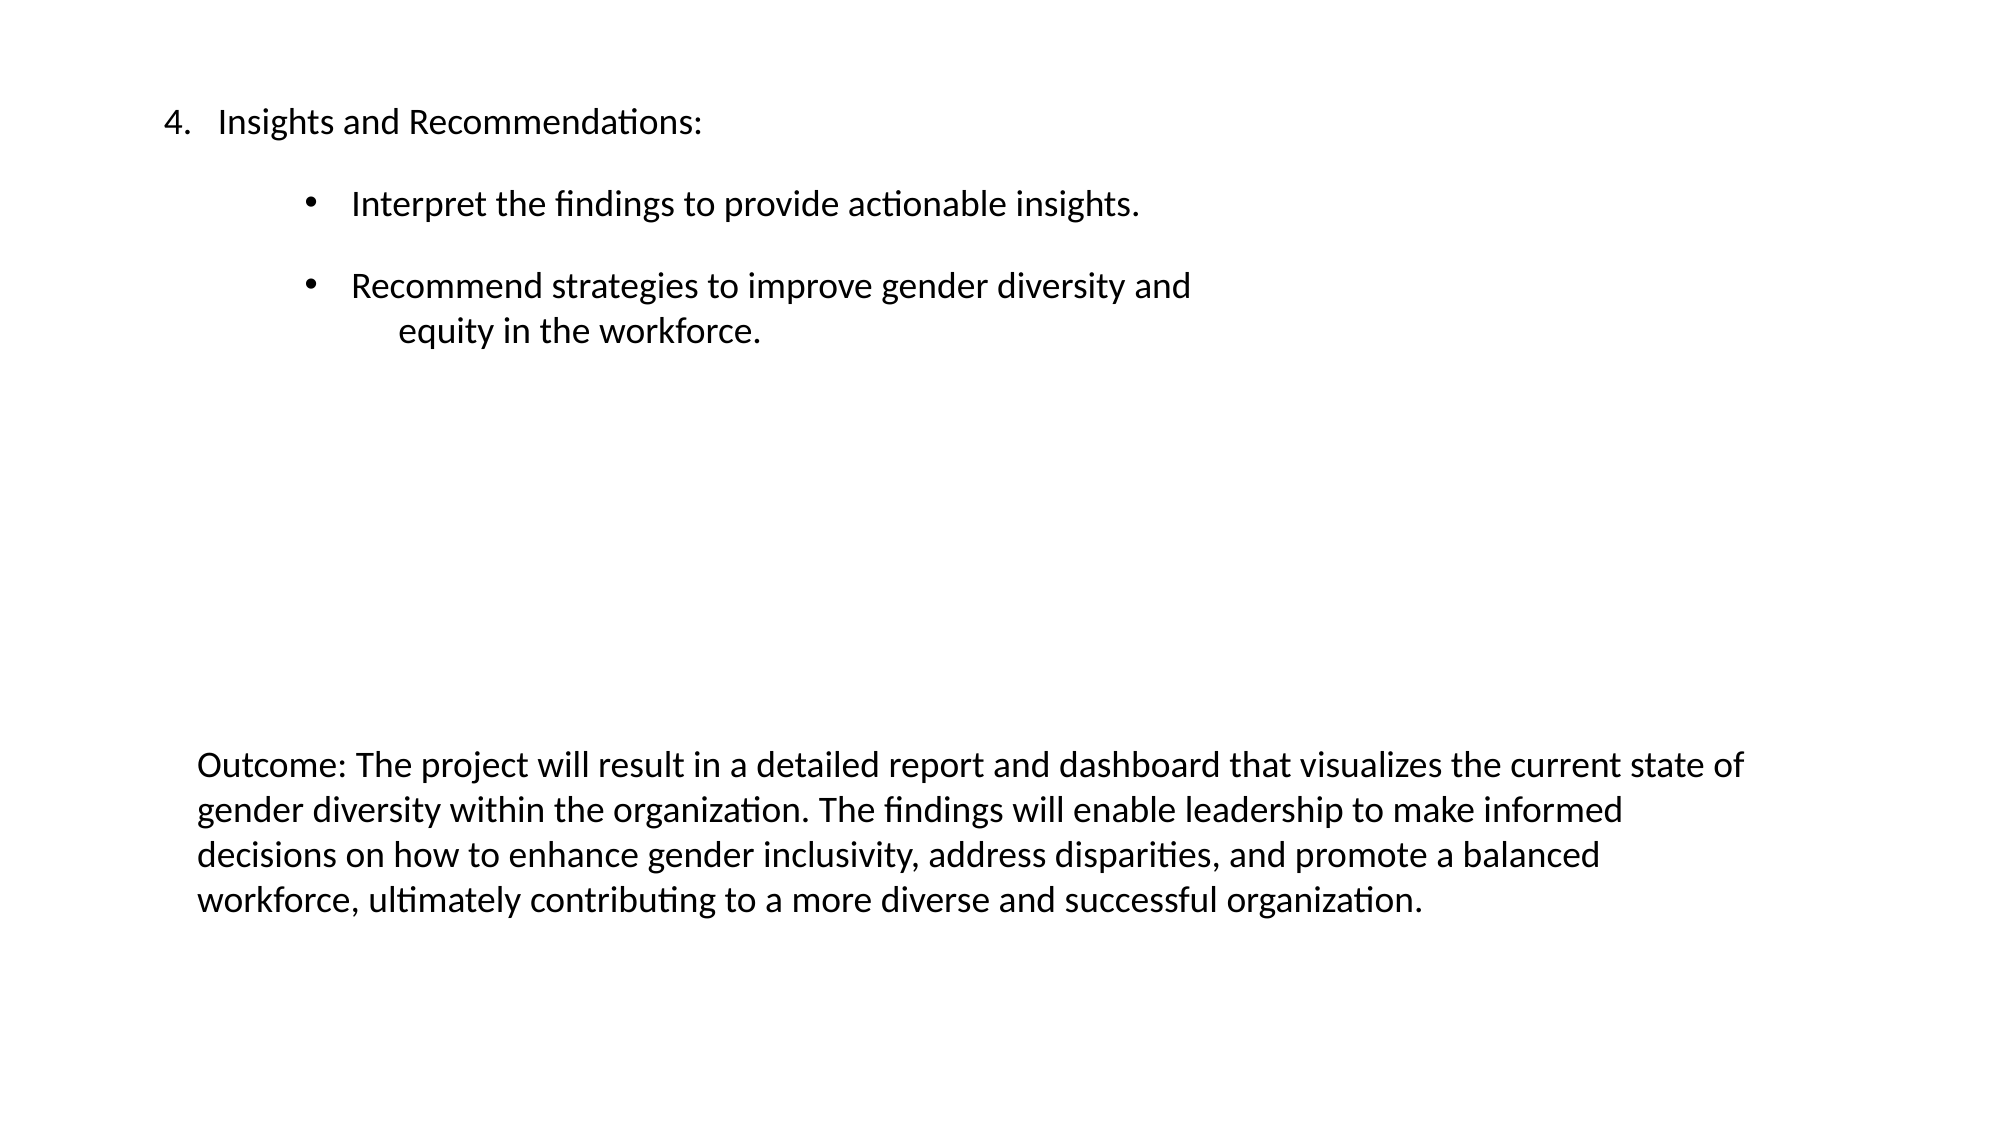

4. Insights and Recommendations:
Interpret the findings to provide actionable insights.
Recommend strategies to improve gender diversity and equity in the workforce.
Outcome: The project will result in a detailed report and dashboard that visualizes the current state of gender diversity within the organization. The findings will enable leadership to make informed decisions on how to enhance gender inclusivity, address disparities, and promote a balanced workforce, ultimately contributing to a more diverse and successful organization.